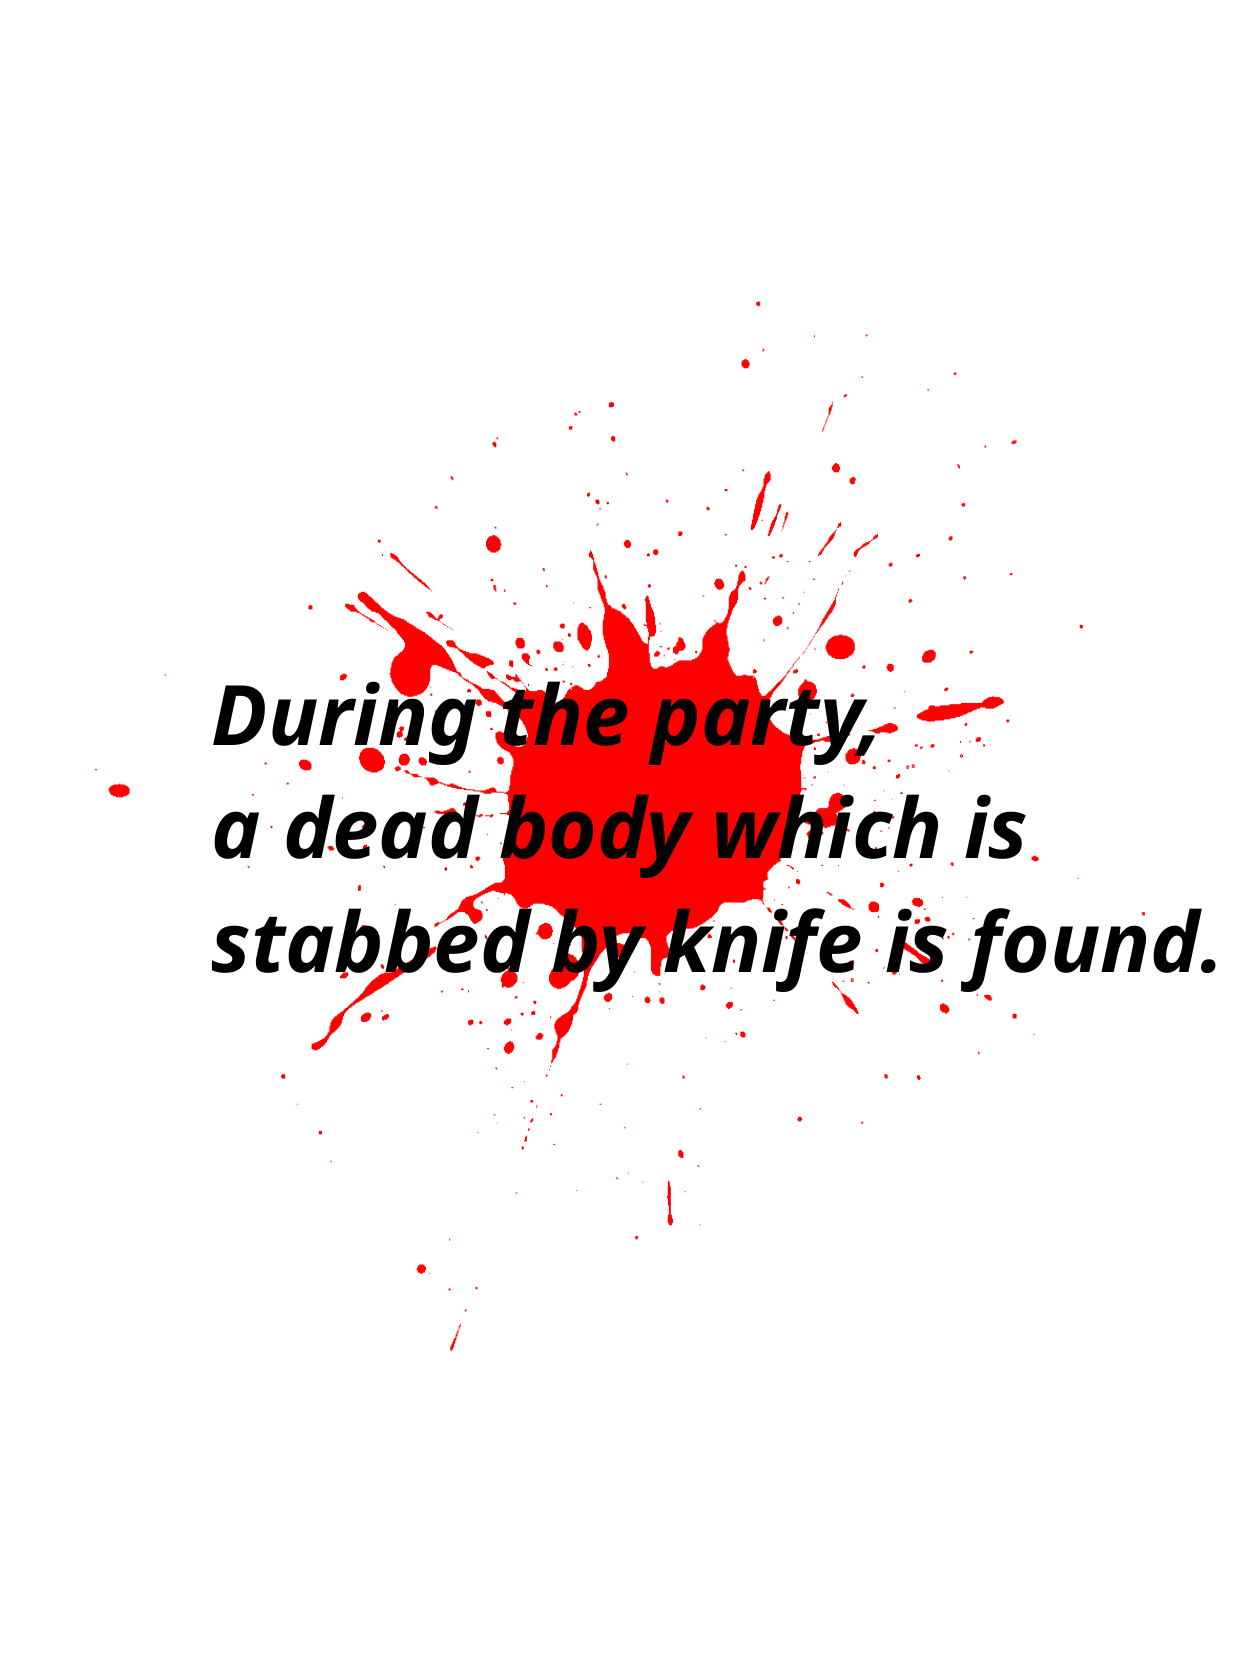

During the party,
a dead body which is
stabbed by knife is found.